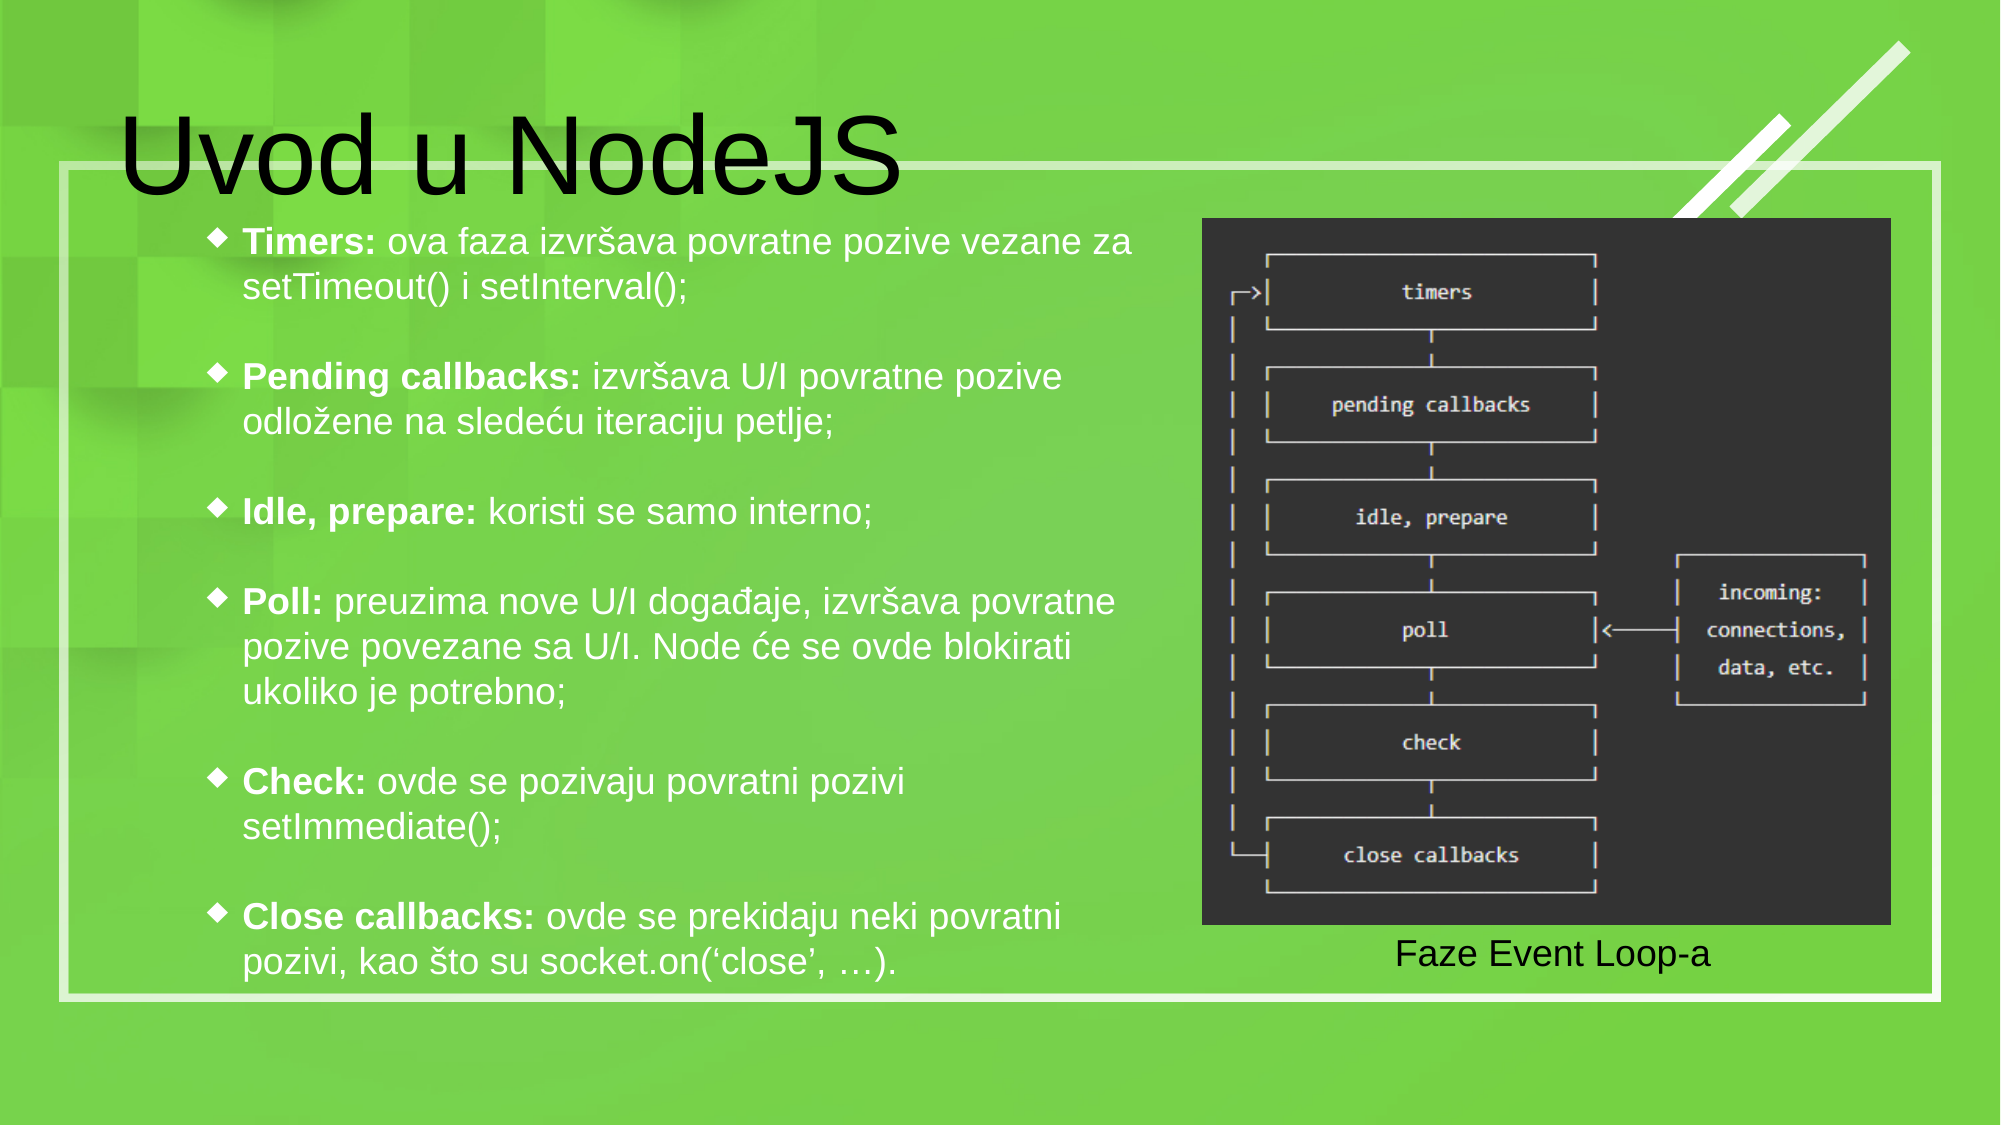

Uvod u NodeJS
Timers: ova faza izvršava povratne pozive vezane za setTimeout() i setInterval();
Pending callbacks: izvršava U/I povratne pozive odložene na sledeću iteraciju petlje;
Idle, prepare: koristi se samo interno;
Poll: preuzima nove U/I događaje, izvršava povratne pozive povezane sa U/I. Node će se ovde blokirati ukoliko je potrebno;
Check: ovde se pozivaju povratni pozivi setImmediate();
Close callbacks: ovde se prekidaju neki povratni pozivi, kao što su socket.on(‘close’, …).
Faze Event Loop-a